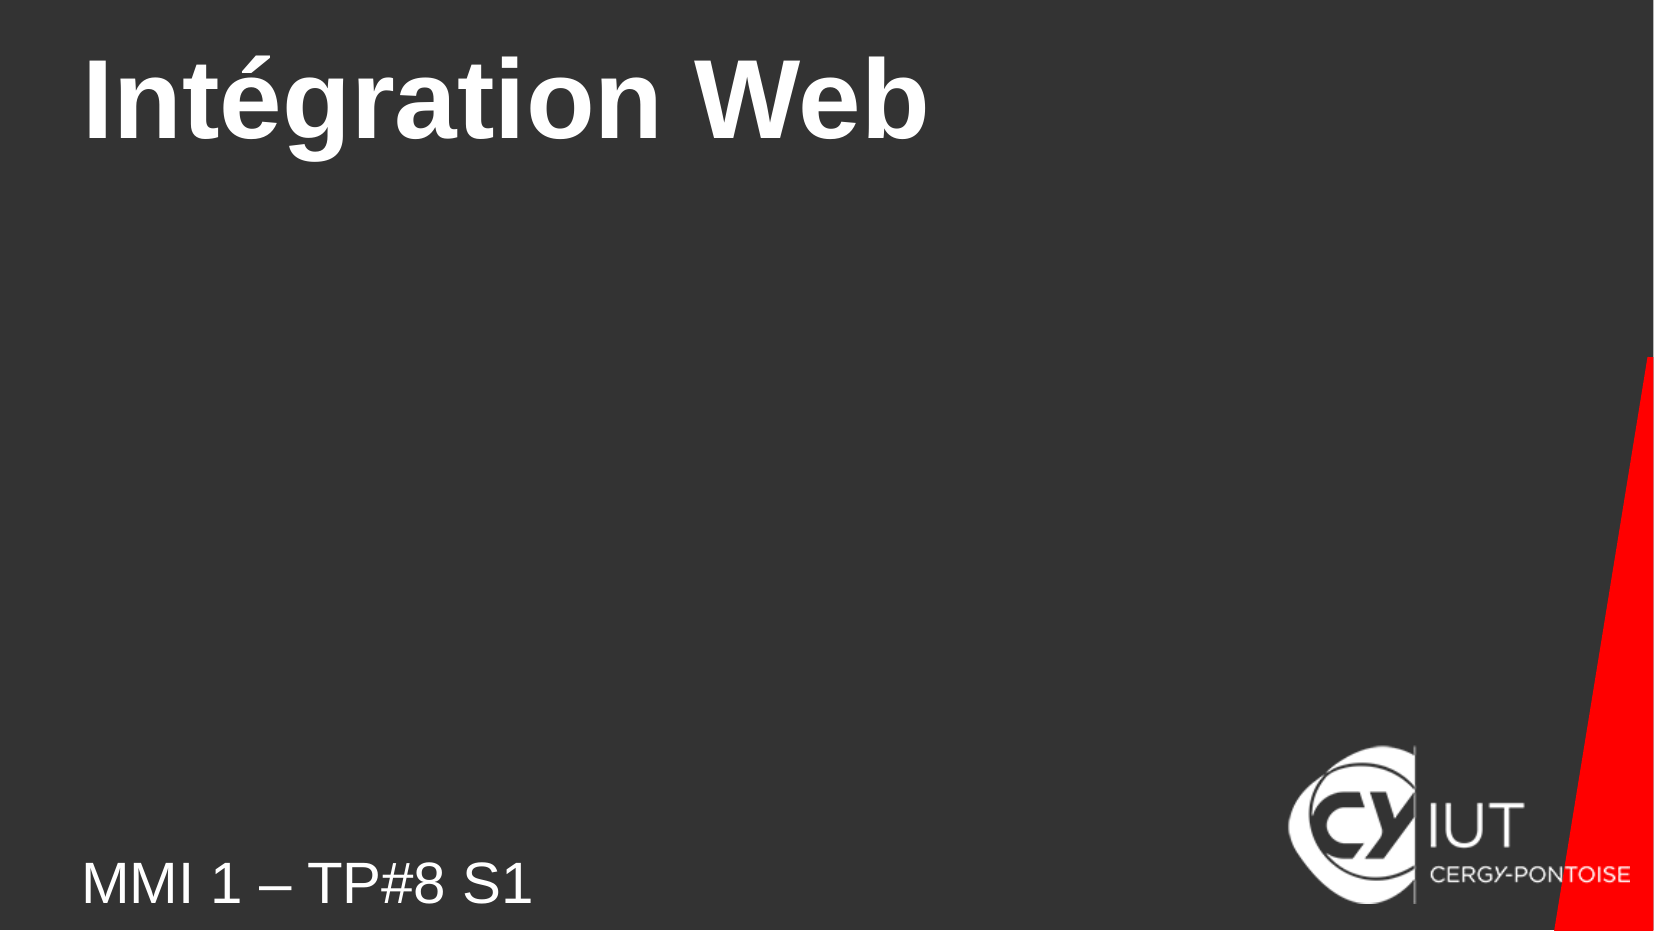

# Intégration Web
MMI 1 – TP#8 S1